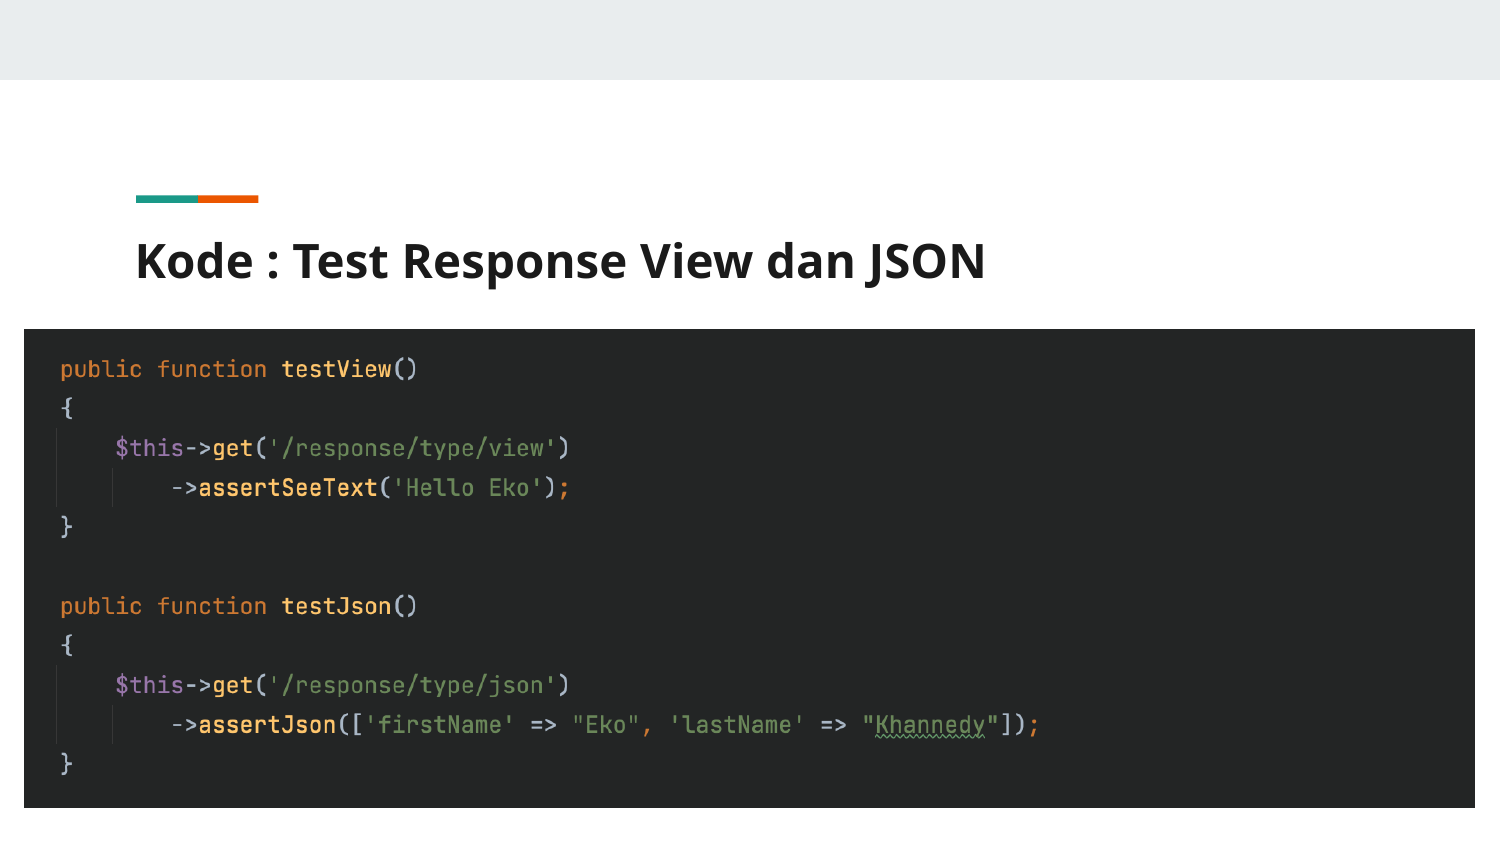

# Kode : Test Response View dan JSON